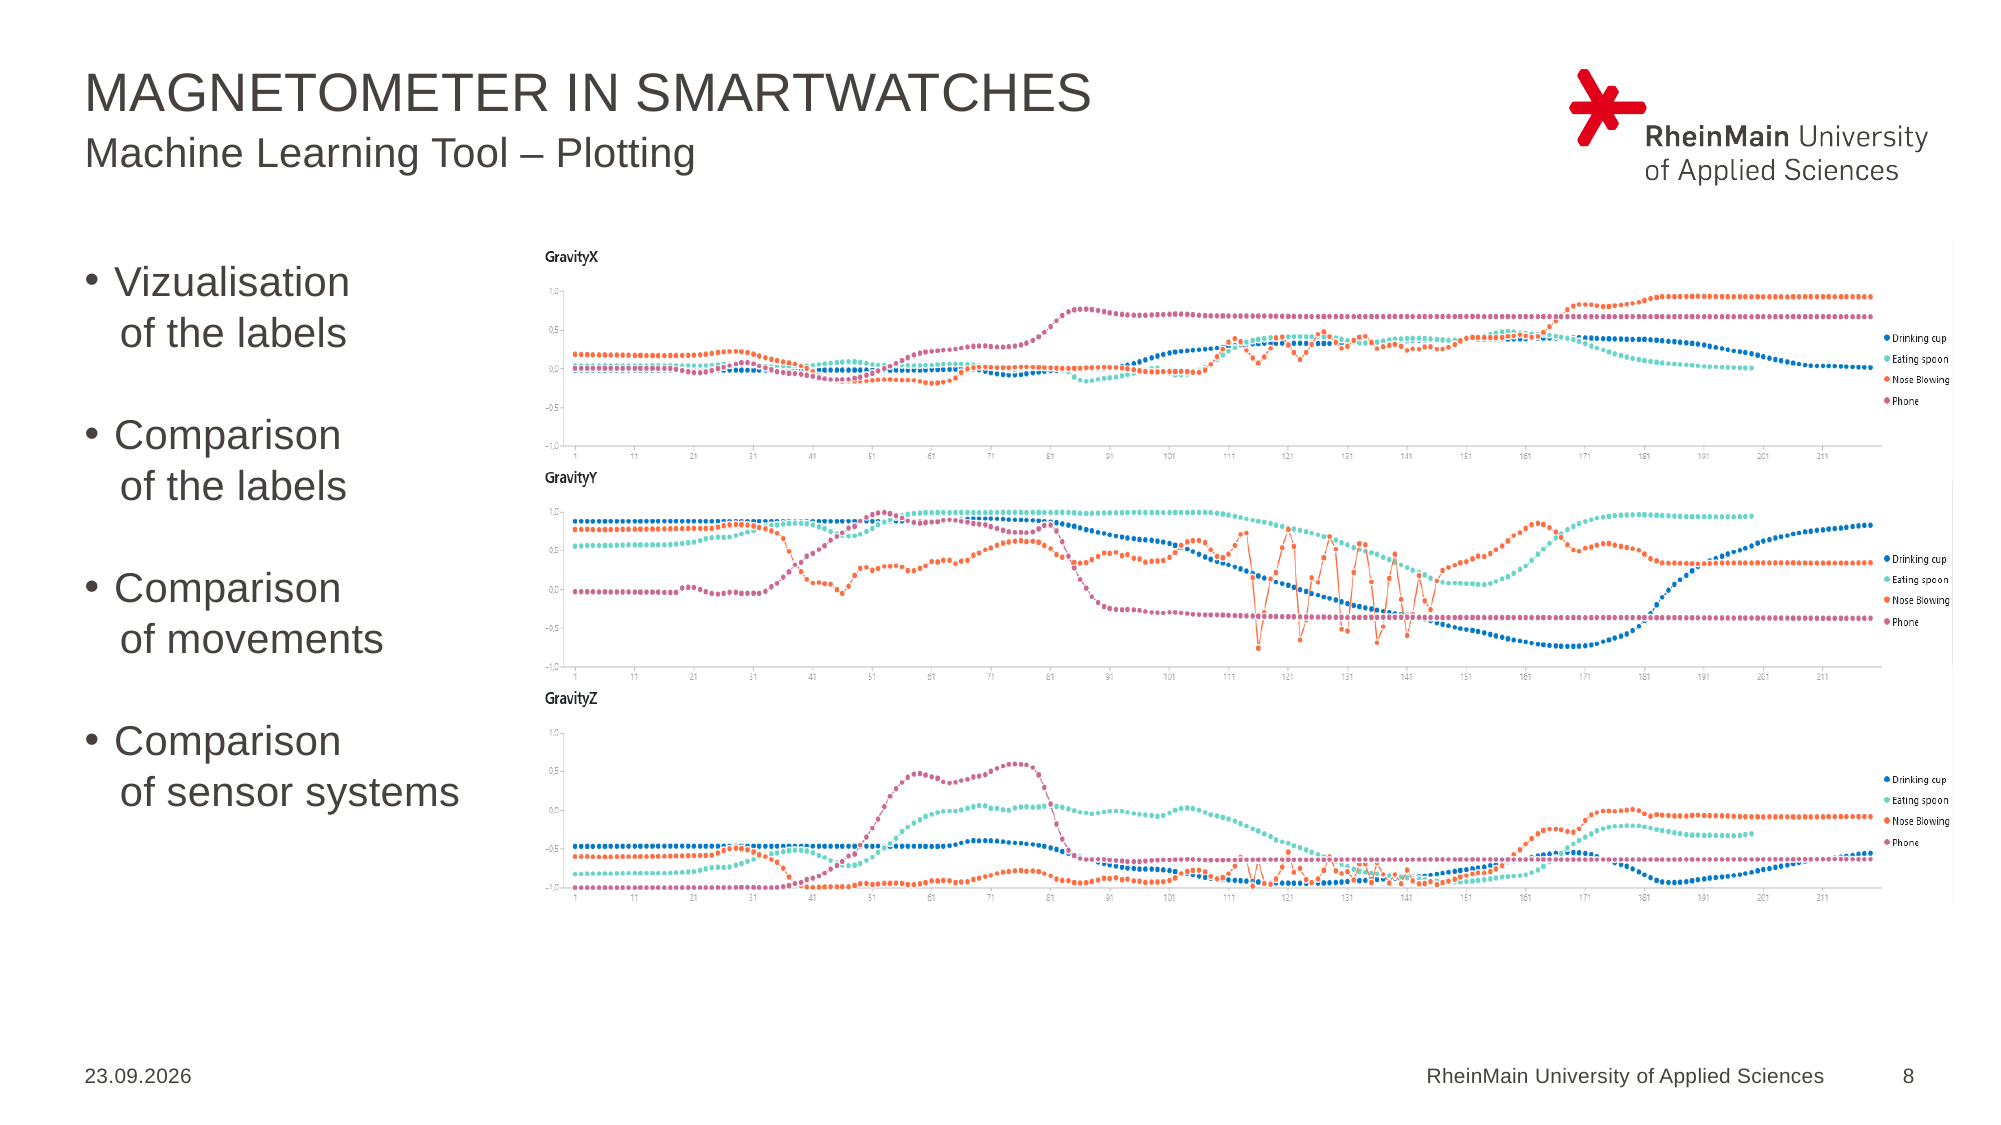

Magnetometer in smartwatches
Machine Learning Tool – Plotting
# Vizualisation
 of the labels
Comparison
 of the labels
Comparison
 of movements
Comparison
 of sensor systems
RheinMain University of Applied Sciences